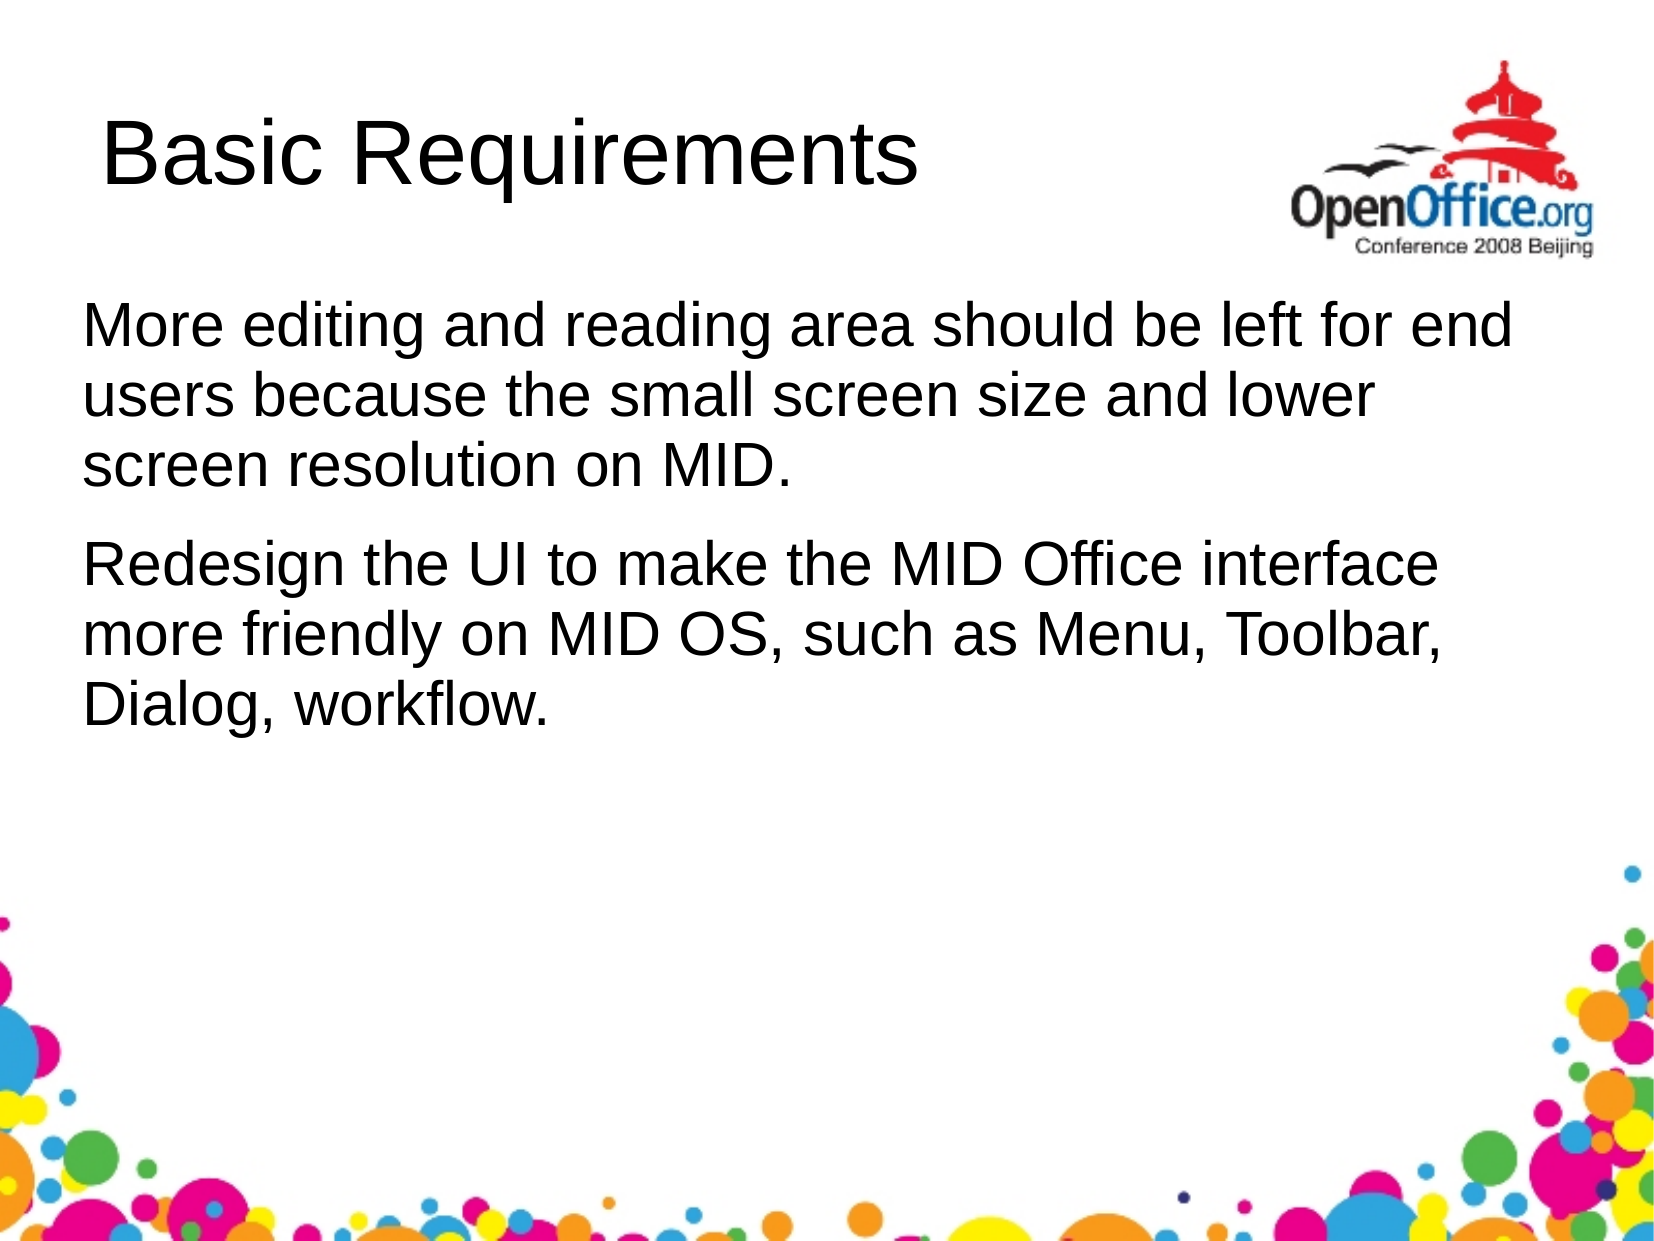

# Basic Requirements
More editing and reading area should be left for end users because the small screen size and lower screen resolution on MID.
Redesign the UI to make the MID Office interface more friendly on MID OS, such as Menu, Toolbar, Dialog, workflow.